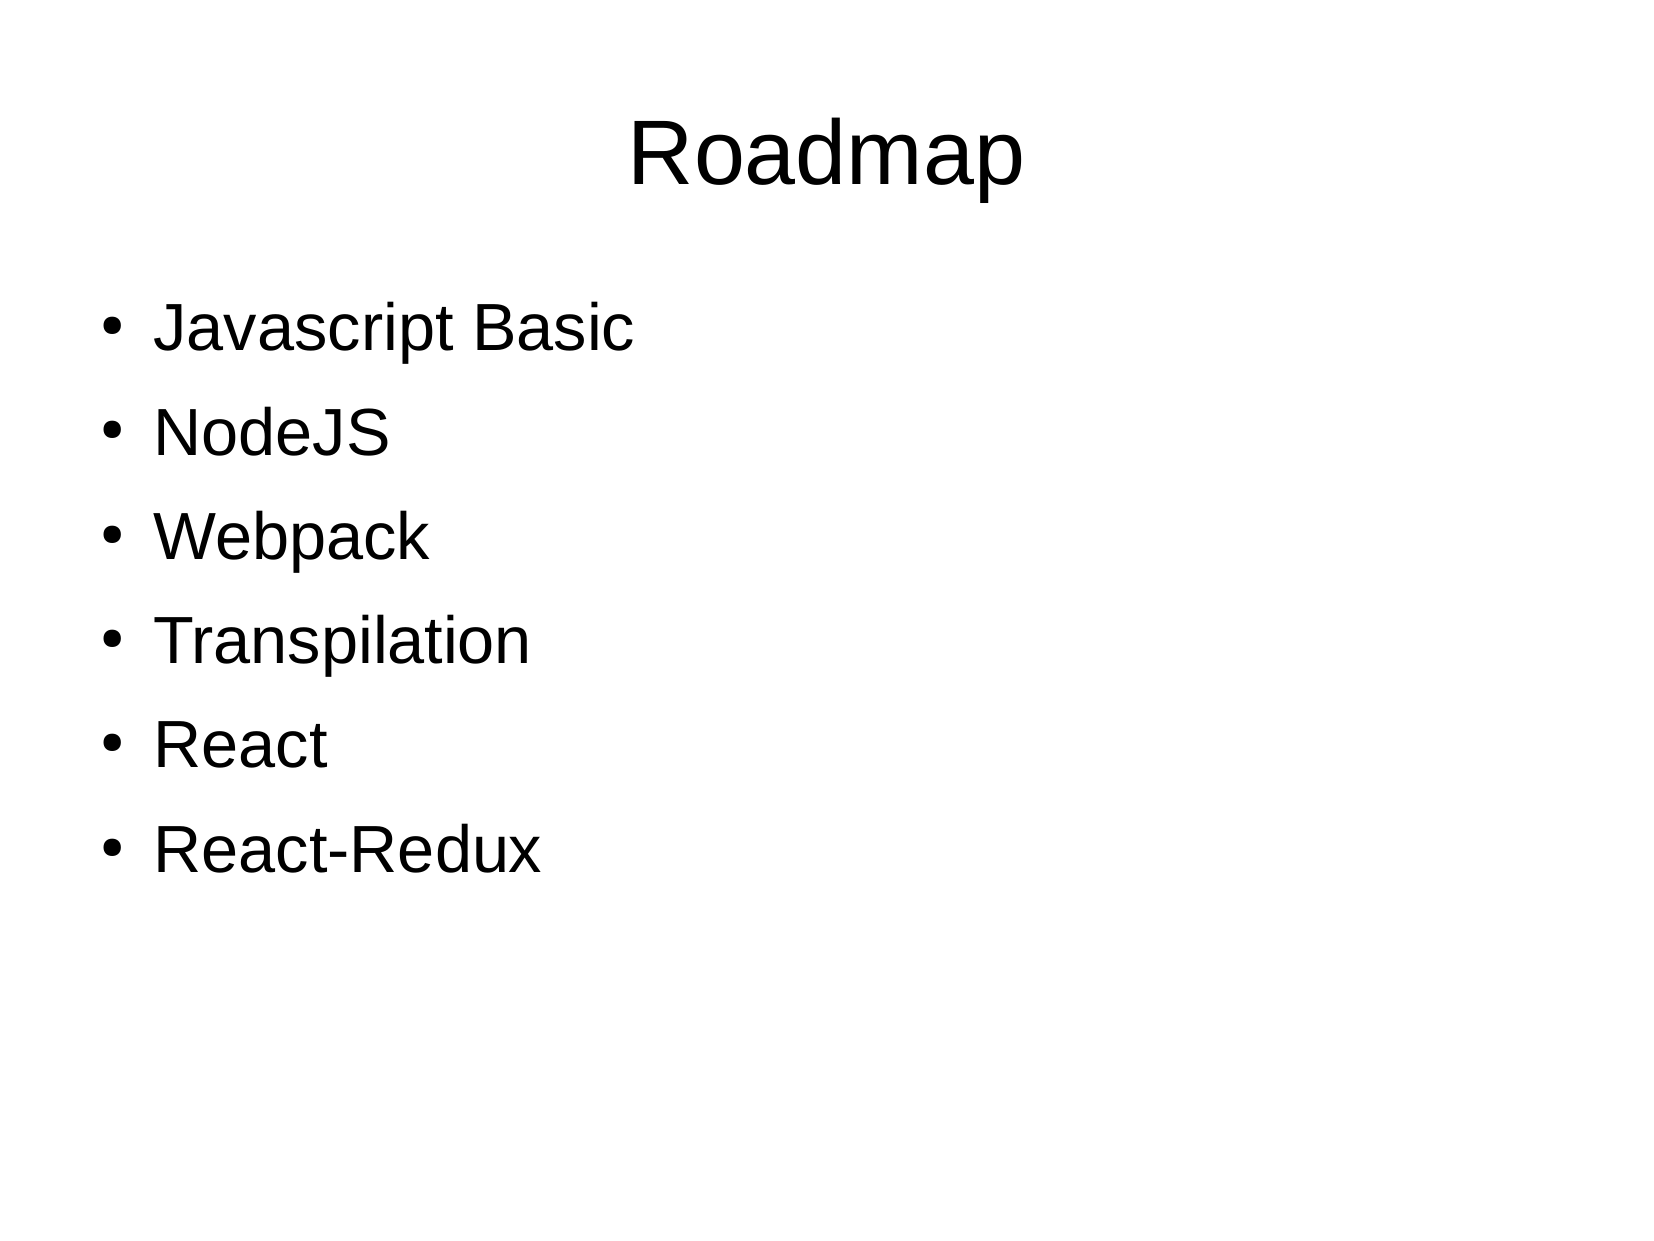

# Roadmap
Javascript Basic
NodeJS
Webpack
Transpilation
React
React-Redux